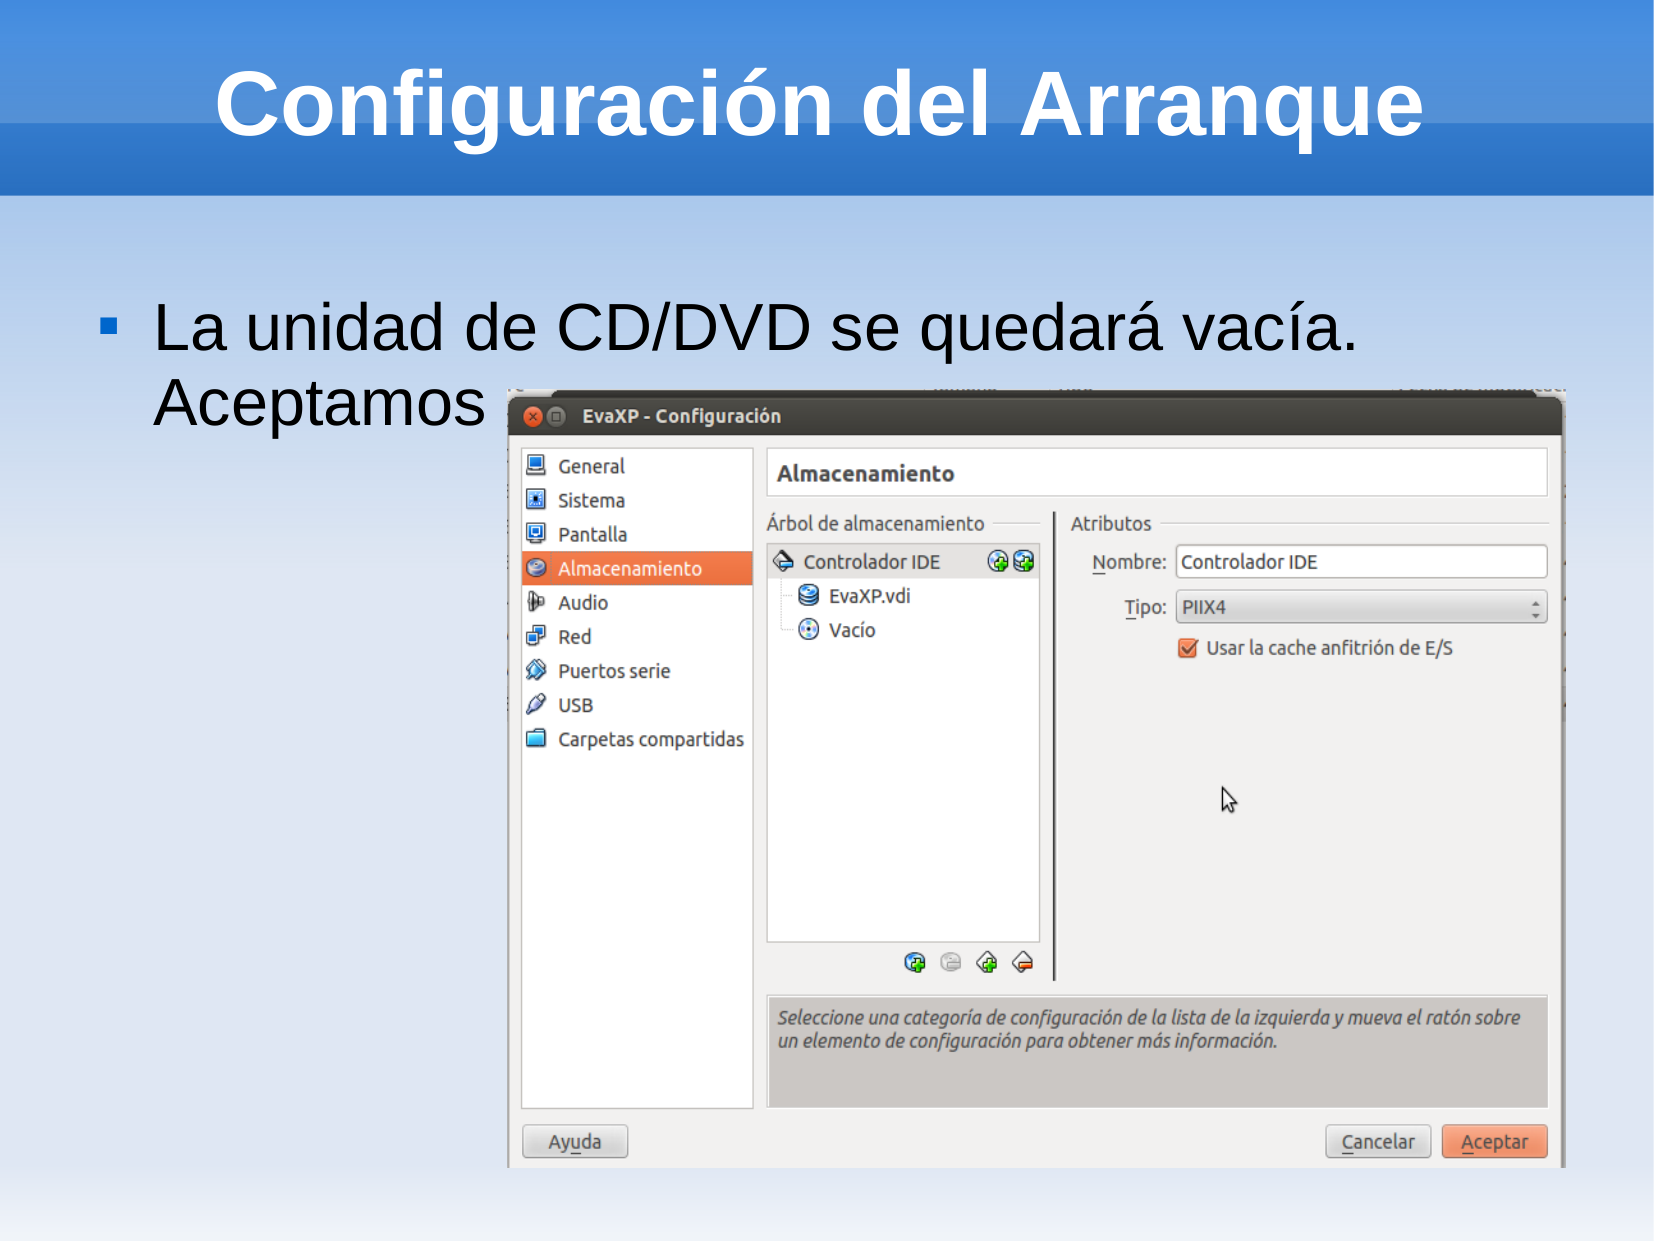

# Configuración del Arranque
La unidad de CD/DVD se quedará vacía. Aceptamos